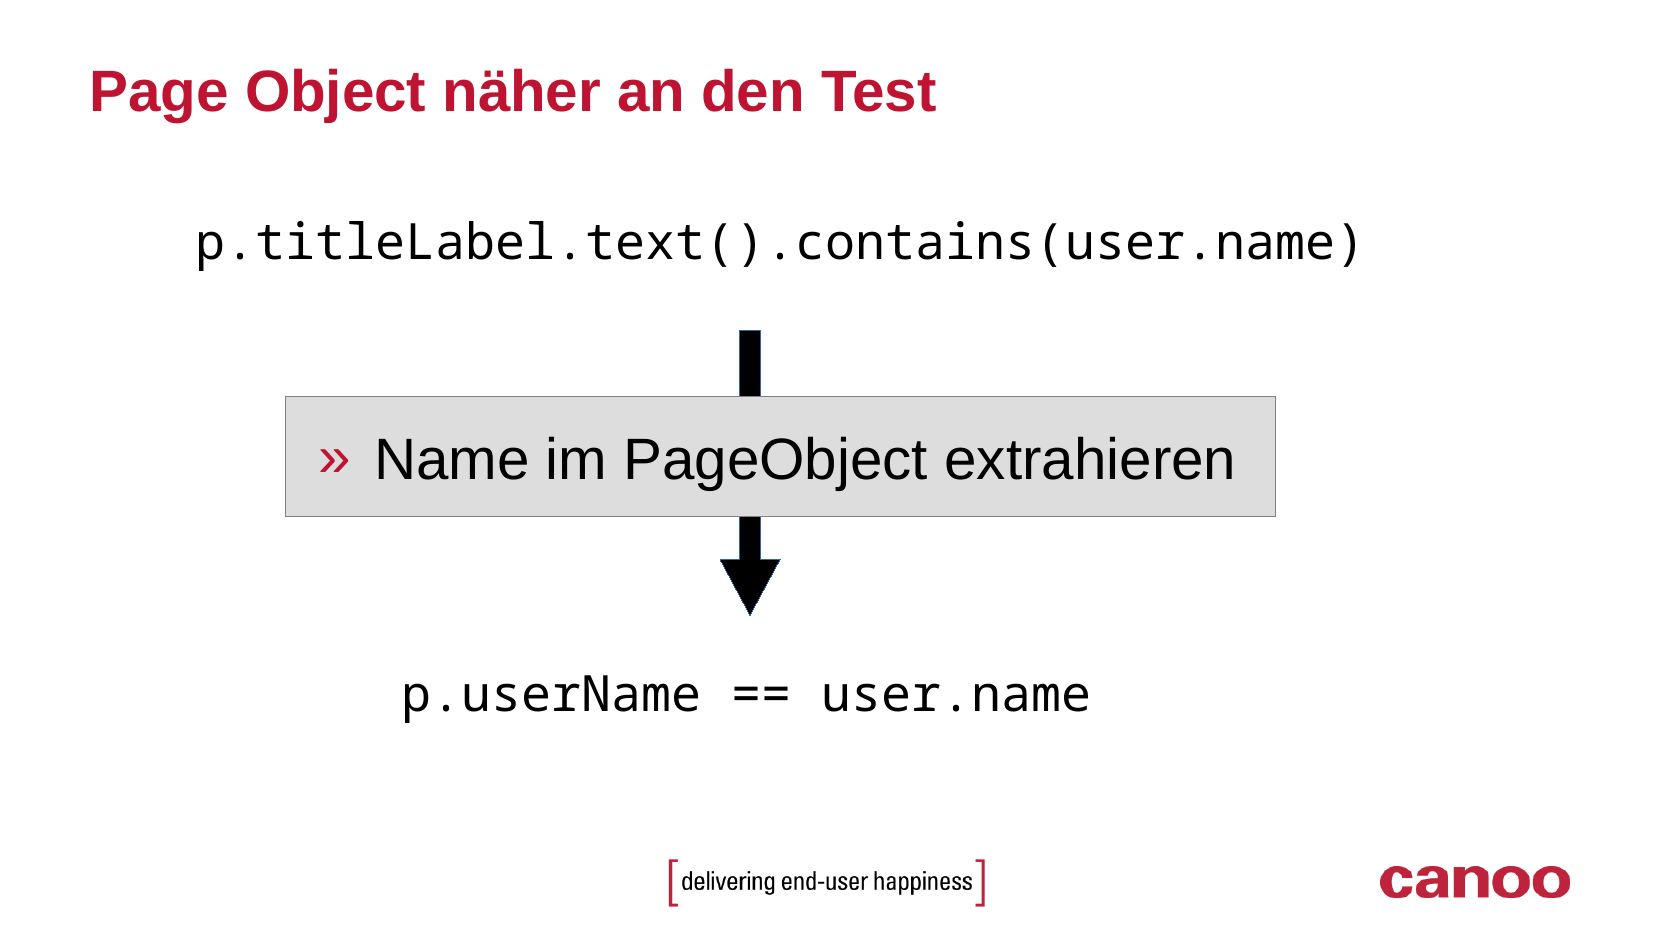

# Page Object näher an den Test
p.titleLabel.text().contains(user.name)
Name im PageObject extrahieren
p.userName == user.name